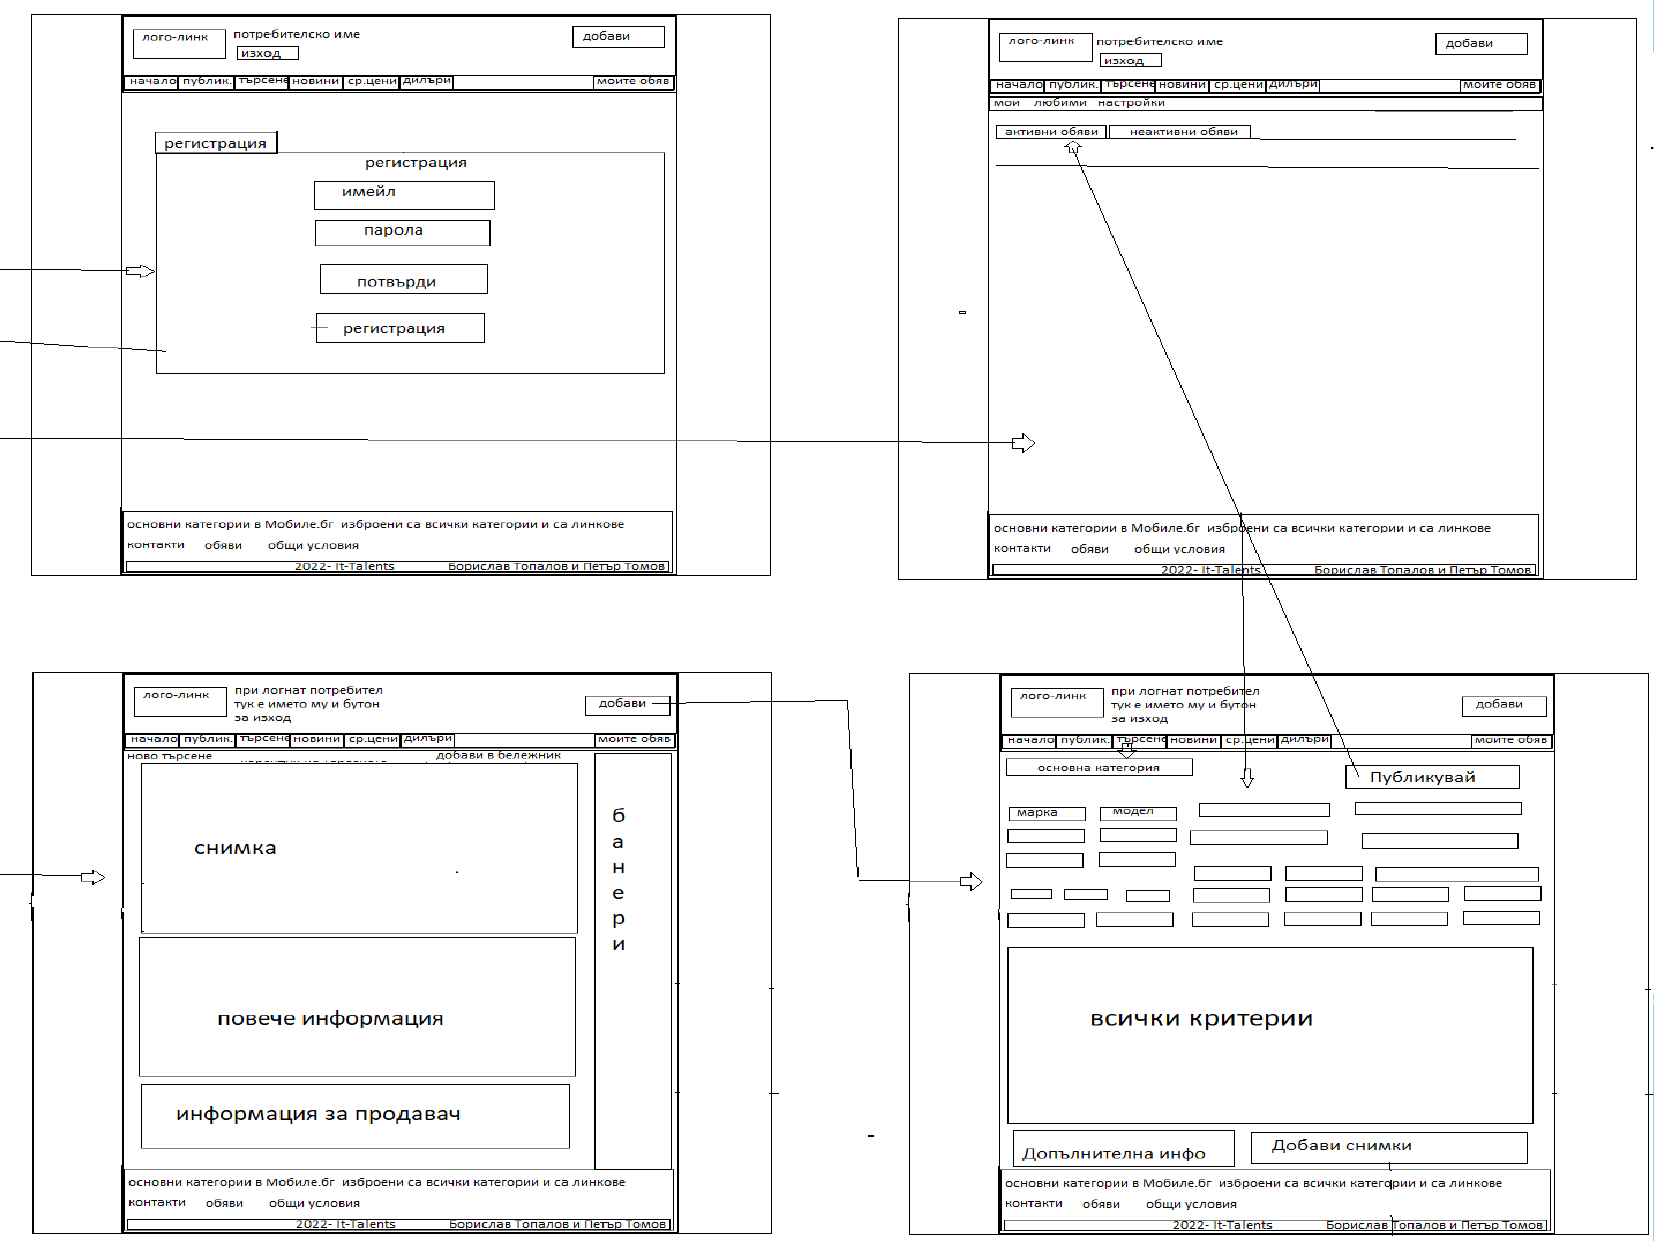

Development made up to the current situation
Important background information
Original forecasts which turned out to be wrong
Original forecasts which turned out to be true
# Development up to present